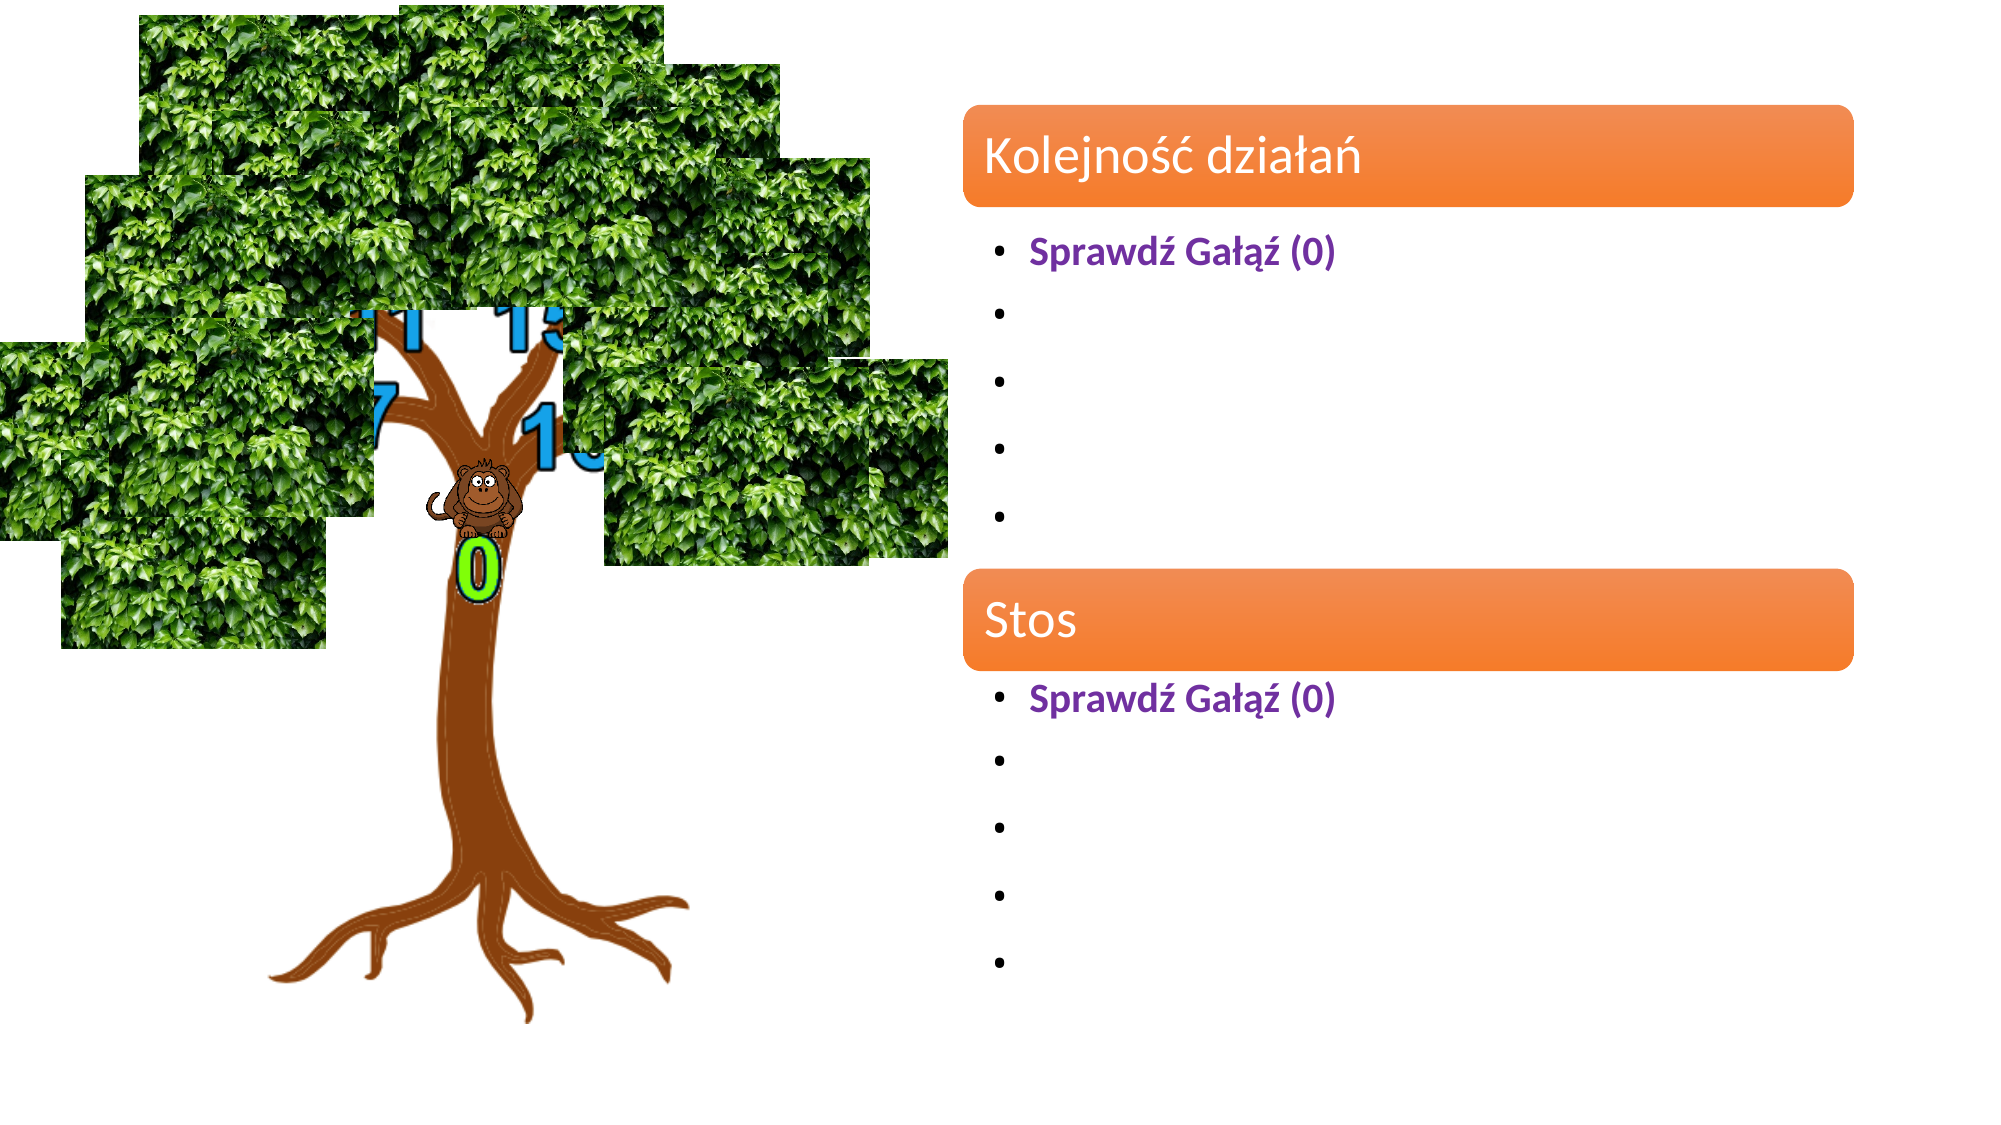

Kolejność działań
Sprawdź Gałąź (0)
Stos
Sprawdź Gałąź (0)